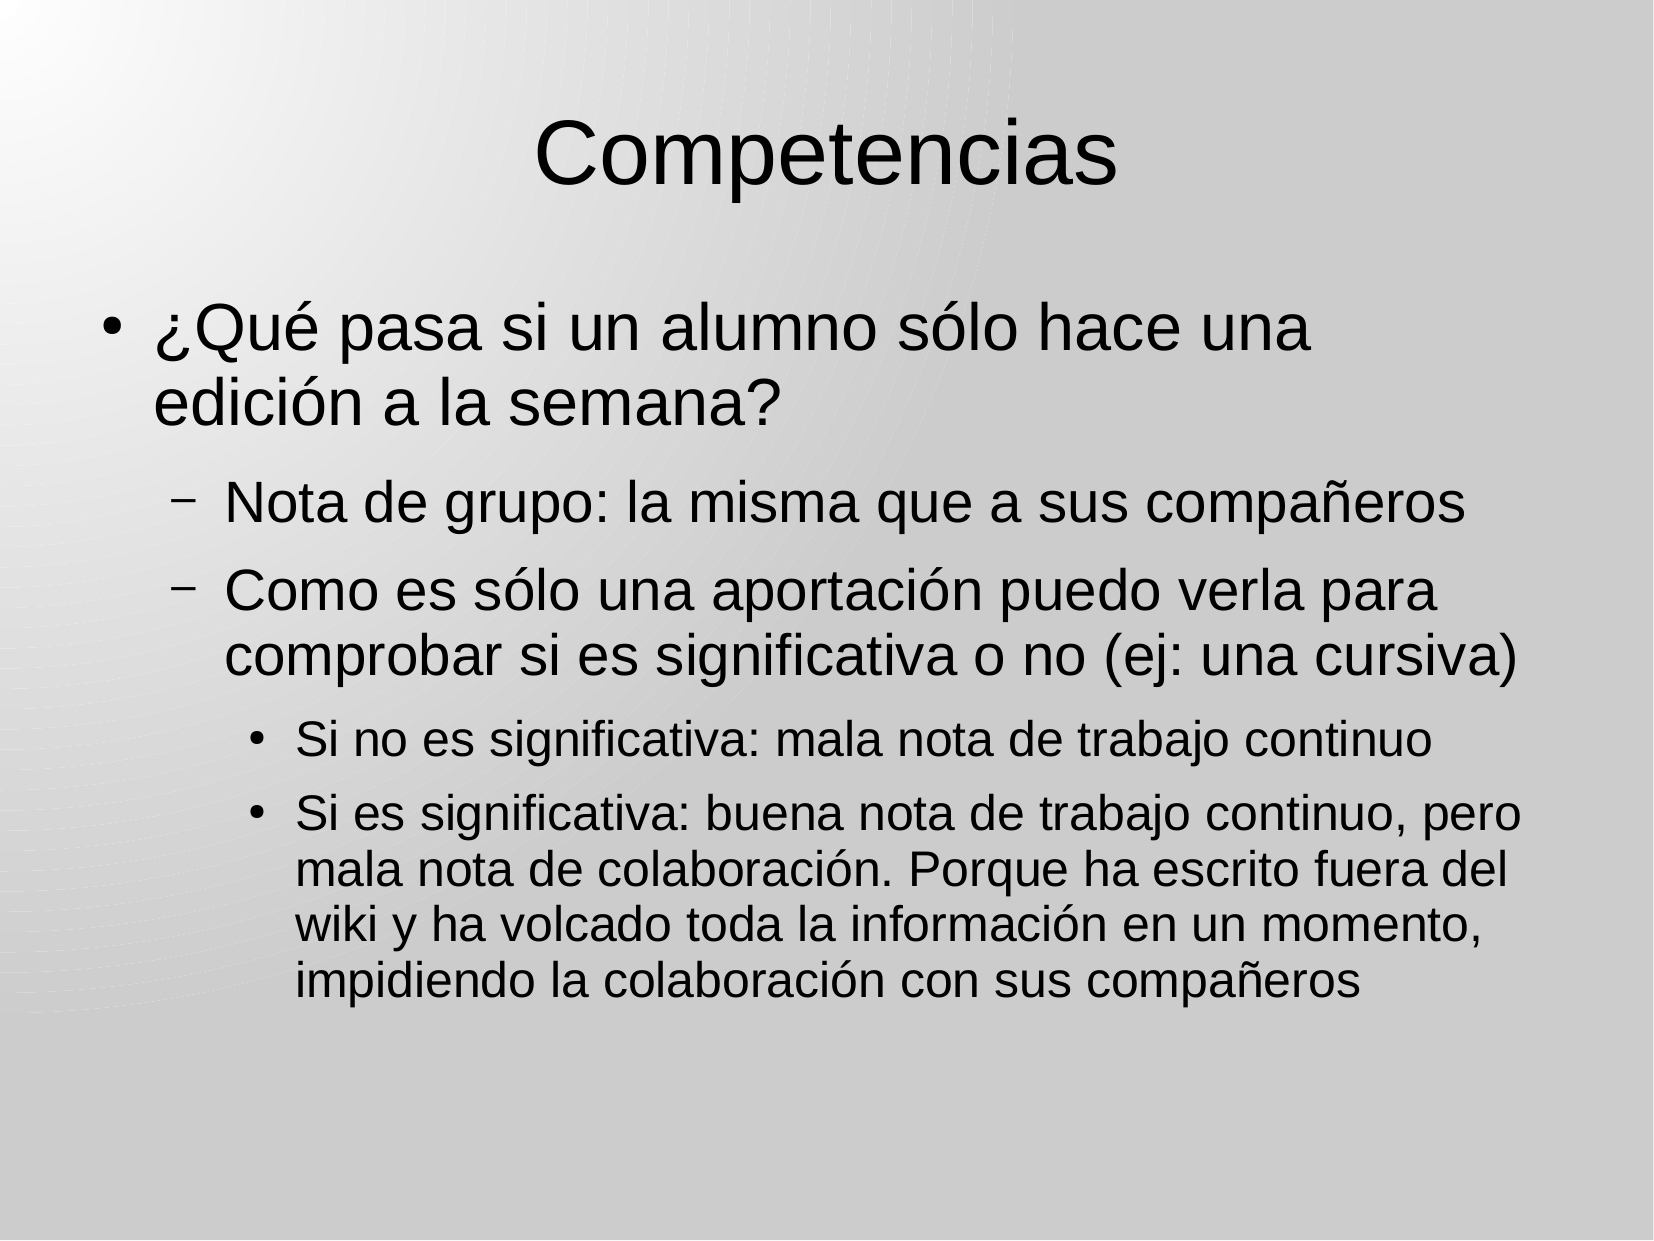

# Competencias
¿Qué pasa si un alumno sólo hace una edición a la semana?
Nota de grupo: la misma que a sus compañeros
Como es sólo una aportación puedo verla para comprobar si es significativa o no (ej: una cursiva)
Si no es significativa: mala nota de trabajo continuo
Si es significativa: buena nota de trabajo continuo, pero mala nota de colaboración. Porque ha escrito fuera del wiki y ha volcado toda la información en un momento, impidiendo la colaboración con sus compañeros